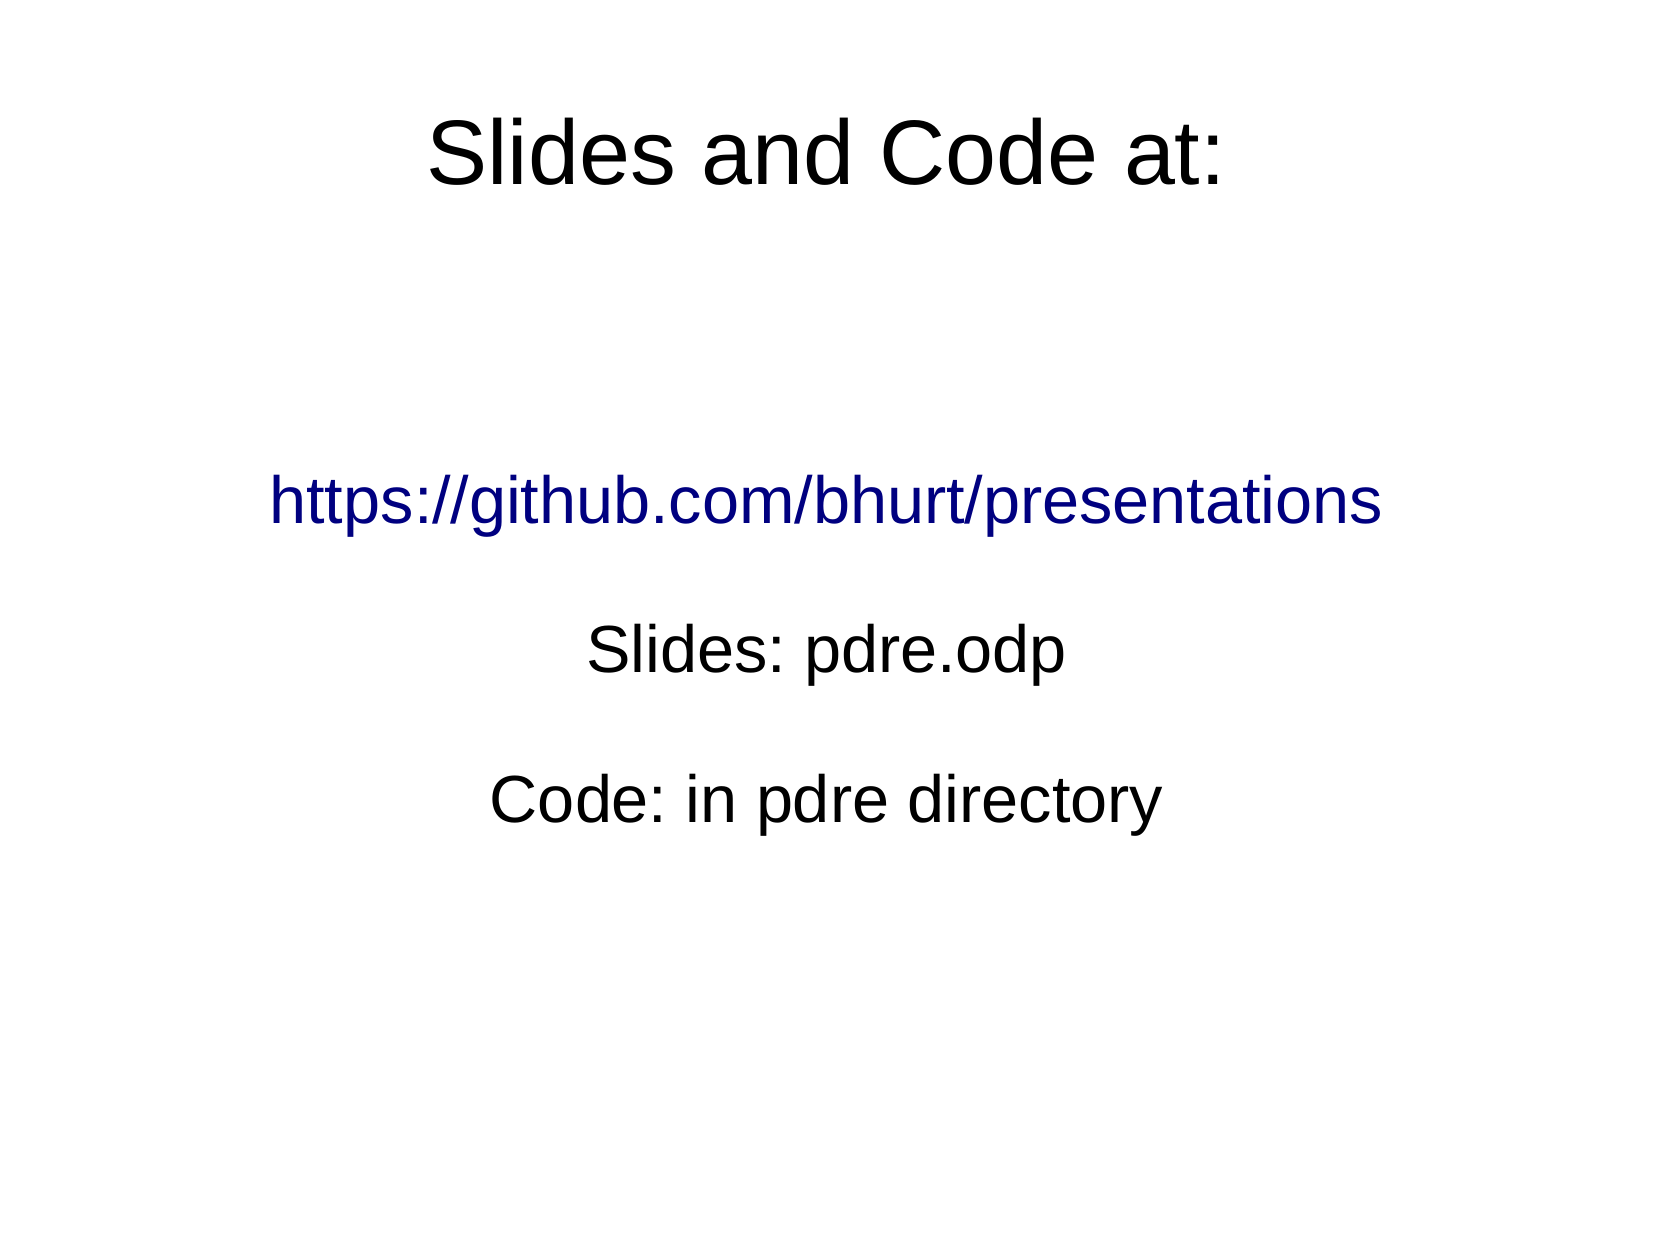

# Slides and Code at:
https://github.com/bhurt/presentations
Slides: pdre.odp
Code: in pdre directory